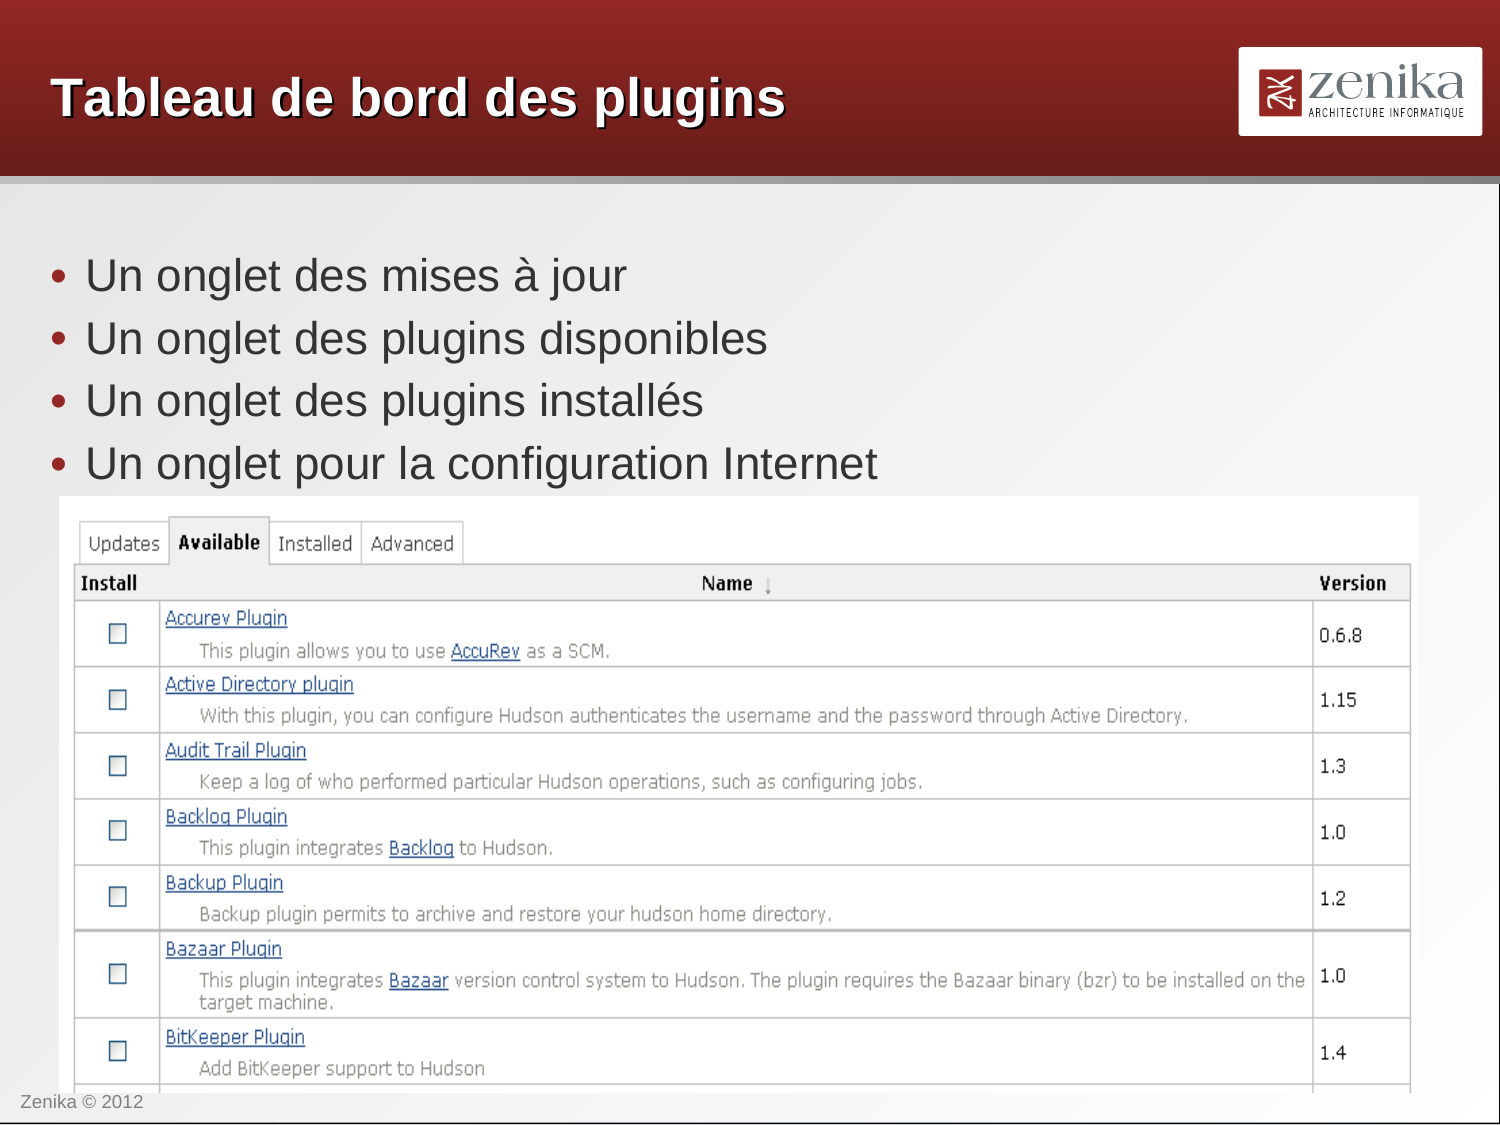

# Tableau de bord des plugins
Un onglet des mises à jour
Un onglet des plugins disponibles
Un onglet des plugins installés
Un onglet pour la configuration Internet